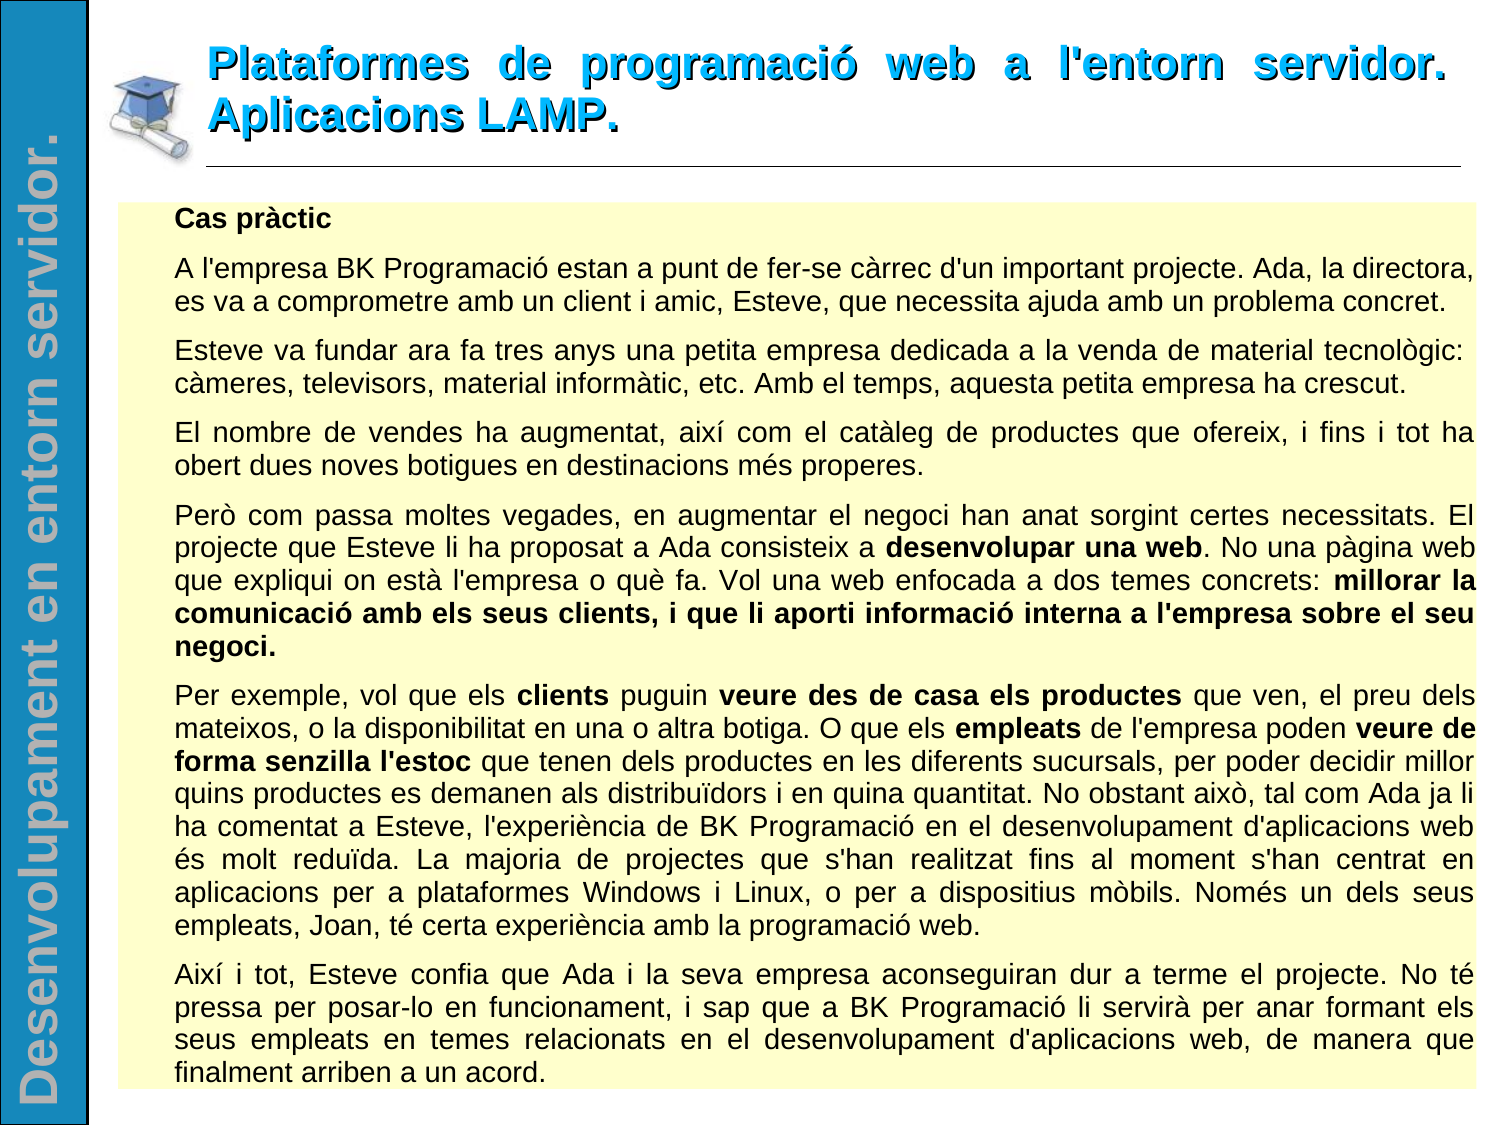

# Plataformes de programació web a l'entorn servidor. Aplicacions LAMP.
Cas pràctic
A l'empresa BK Programació estan a punt de fer-se càrrec d'un important projecte. Ada, la directora, es va a comprometre amb un client i amic, Esteve, que necessita ajuda amb un problema concret.
Esteve va fundar ara fa tres anys una petita empresa dedicada a la venda de material tecnològic: càmeres, televisors, material informàtic, etc. Amb el temps, aquesta petita empresa ha crescut.
El nombre de vendes ha augmentat, així com el catàleg de productes que ofereix, i fins i tot ha obert dues noves botigues en destinacions més properes.
Però com passa moltes vegades, en augmentar el negoci han anat sorgint certes necessitats. El projecte que Esteve li ha proposat a Ada consisteix a desenvolupar una web. No una pàgina web que expliqui on està l'empresa o què fa. Vol una web enfocada a dos temes concrets: millorar la comunicació amb els seus clients, i que li aporti informació interna a l'empresa sobre el seu negoci.
Per exemple, vol que els clients puguin veure des de casa els productes que ven, el preu dels mateixos, o la disponibilitat en una o altra botiga. O que els empleats de l'empresa poden veure de forma senzilla l'estoc que tenen dels productes en les diferents sucursals, per poder decidir millor quins productes es demanen als distribuïdors i en quina quantitat. No obstant això, tal com Ada ja li ha comentat a Esteve, l'experiència de BK Programació en el desenvolupament d'aplicacions web és molt reduïda. La majoria de projectes que s'han realitzat fins al moment s'han centrat en aplicacions per a plataformes Windows i Linux, o per a dispositius mòbils. Només un dels seus empleats, Joan, té certa experiència amb la programació web.
Així i tot, Esteve confia que Ada i la seva empresa aconseguiran dur a terme el projecte. No té pressa per posar-lo en funcionament, i sap que a BK Programació li servirà per anar formant els seus empleats en temes relacionats en el desenvolupament d'aplicacions web, de manera que finalment arriben a un acord.